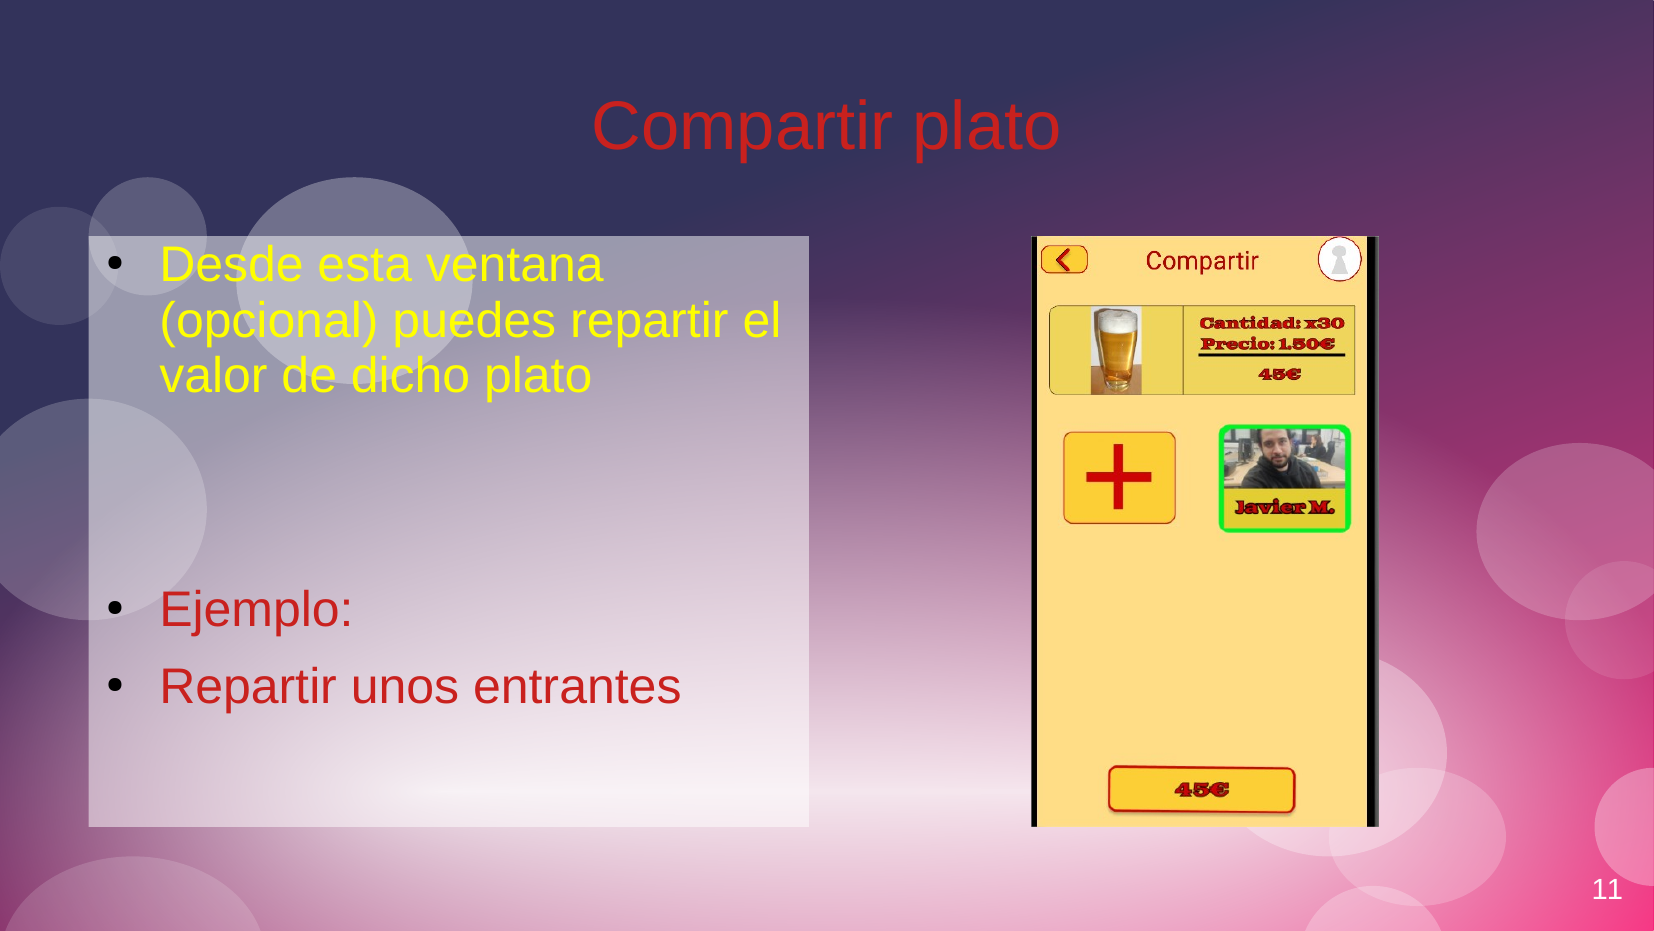

# Compartir plato
Desde esta ventana (opcional) puedes repartir el valor de dicho plato
Ejemplo:
Repartir unos entrantes